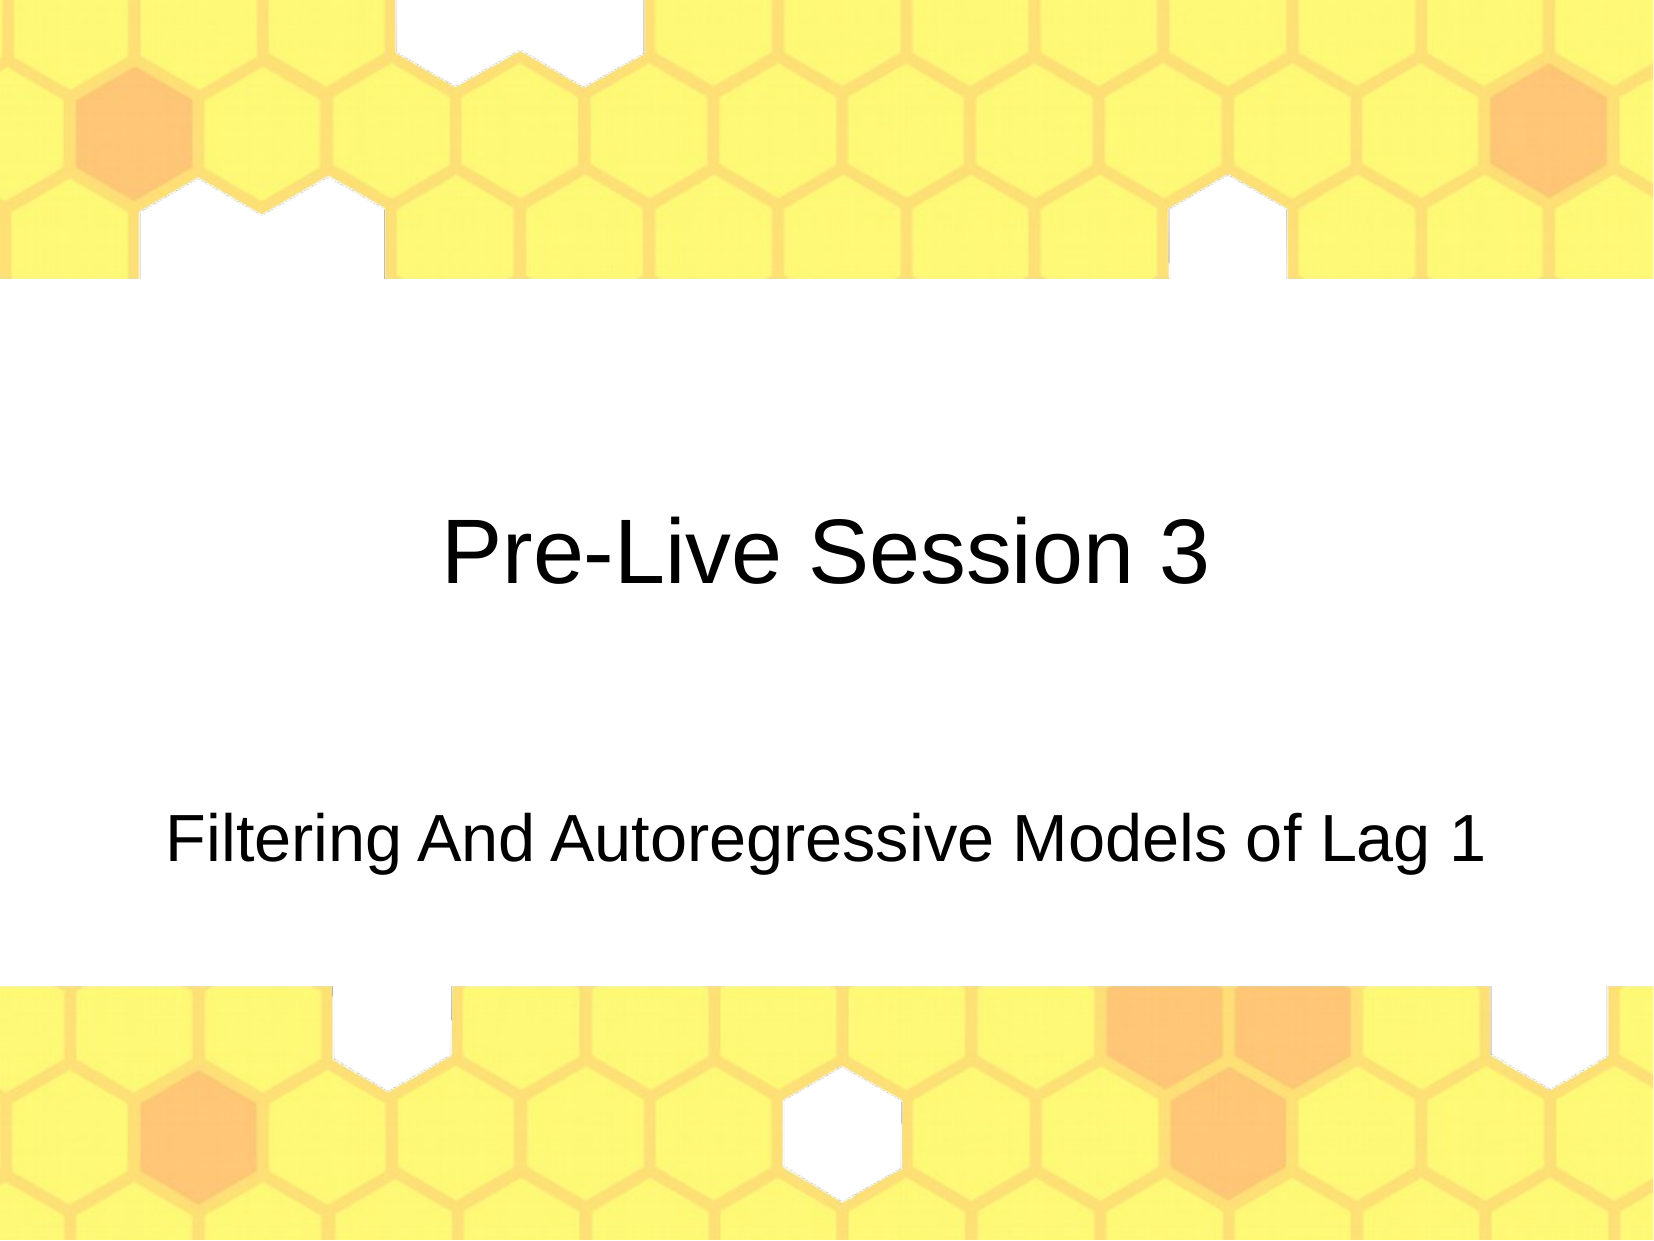

# Pre-Live Session 3
Filtering And Autoregressive Models of Lag 1